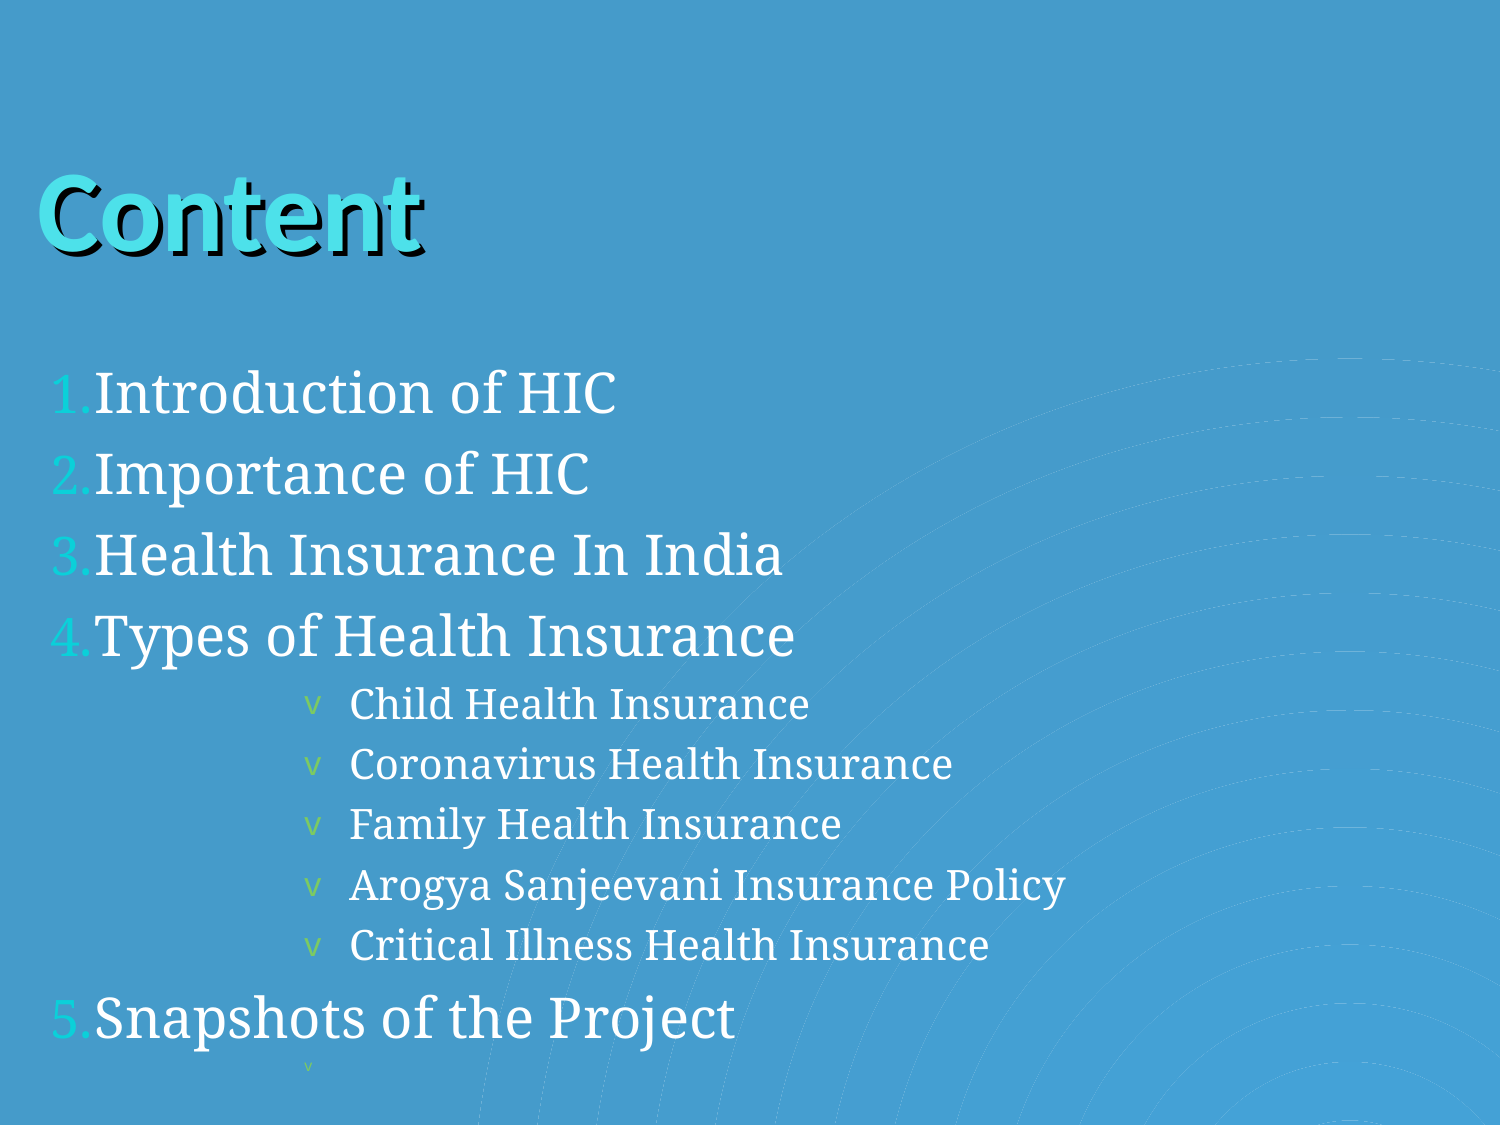

# Content
Introduction of HIC
Importance of HIC
Health Insurance In India
Types of Health Insurance
Child Health Insurance
Coronavirus Health Insurance
Family Health Insurance
Arogya Sanjeevani Insurance Policy
Critical Illness Health Insurance
Snapshots of the Project